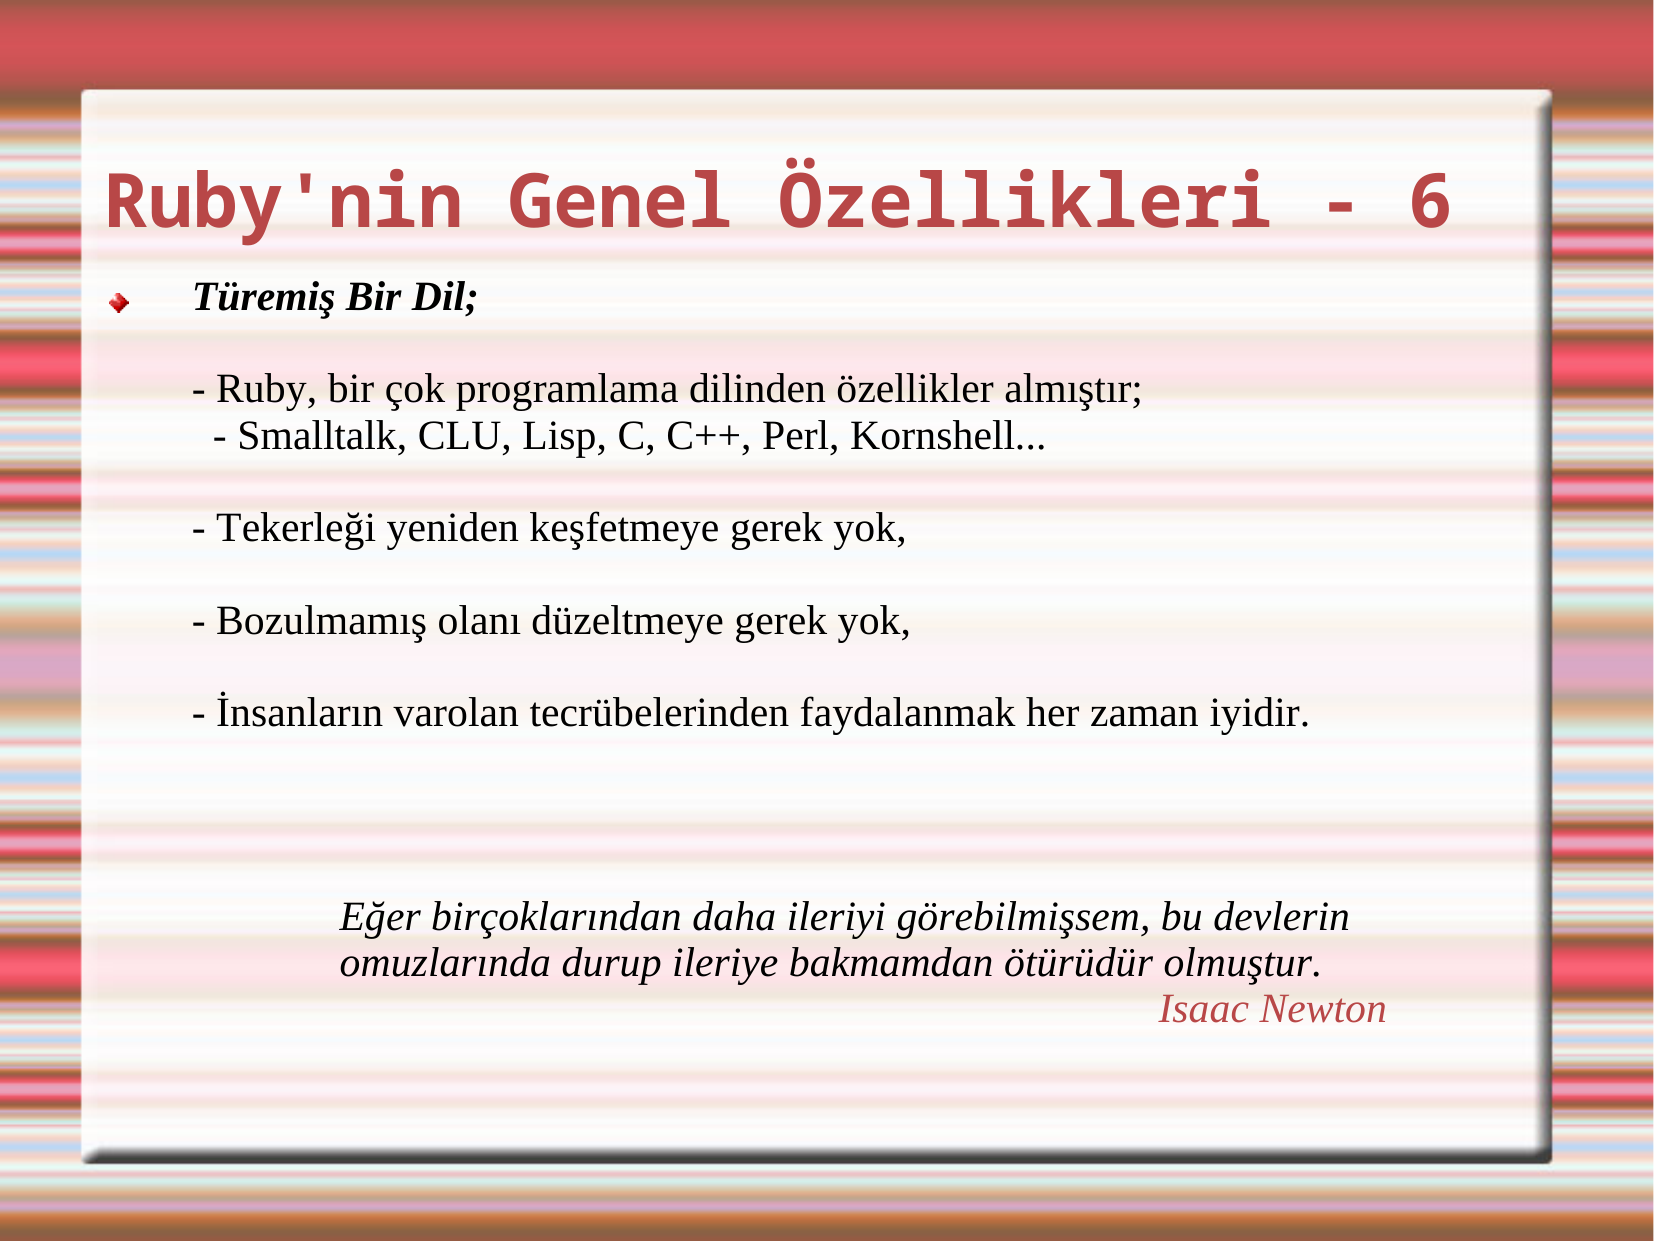

Ruby'nin Genel Özellikleri - 6
Türemiş Bir Dil;
- Ruby, bir çok programlama dilinden özellikler almıştır;
 - Smalltalk, CLU, Lisp, C, C++, Perl, Kornshell...
- Tekerleği yeniden keşfetmeye gerek yok,
- Bozulmamış olanı düzeltmeye gerek yok,
- İnsanların varolan tecrübelerinden faydalanmak her zaman iyidir.
Eğer birçoklarından daha ileriyi görebilmişsem, bu devlerin omuzlarında durup ileriye bakmamdan ötürüdür olmuştur.
 Isaac Newton